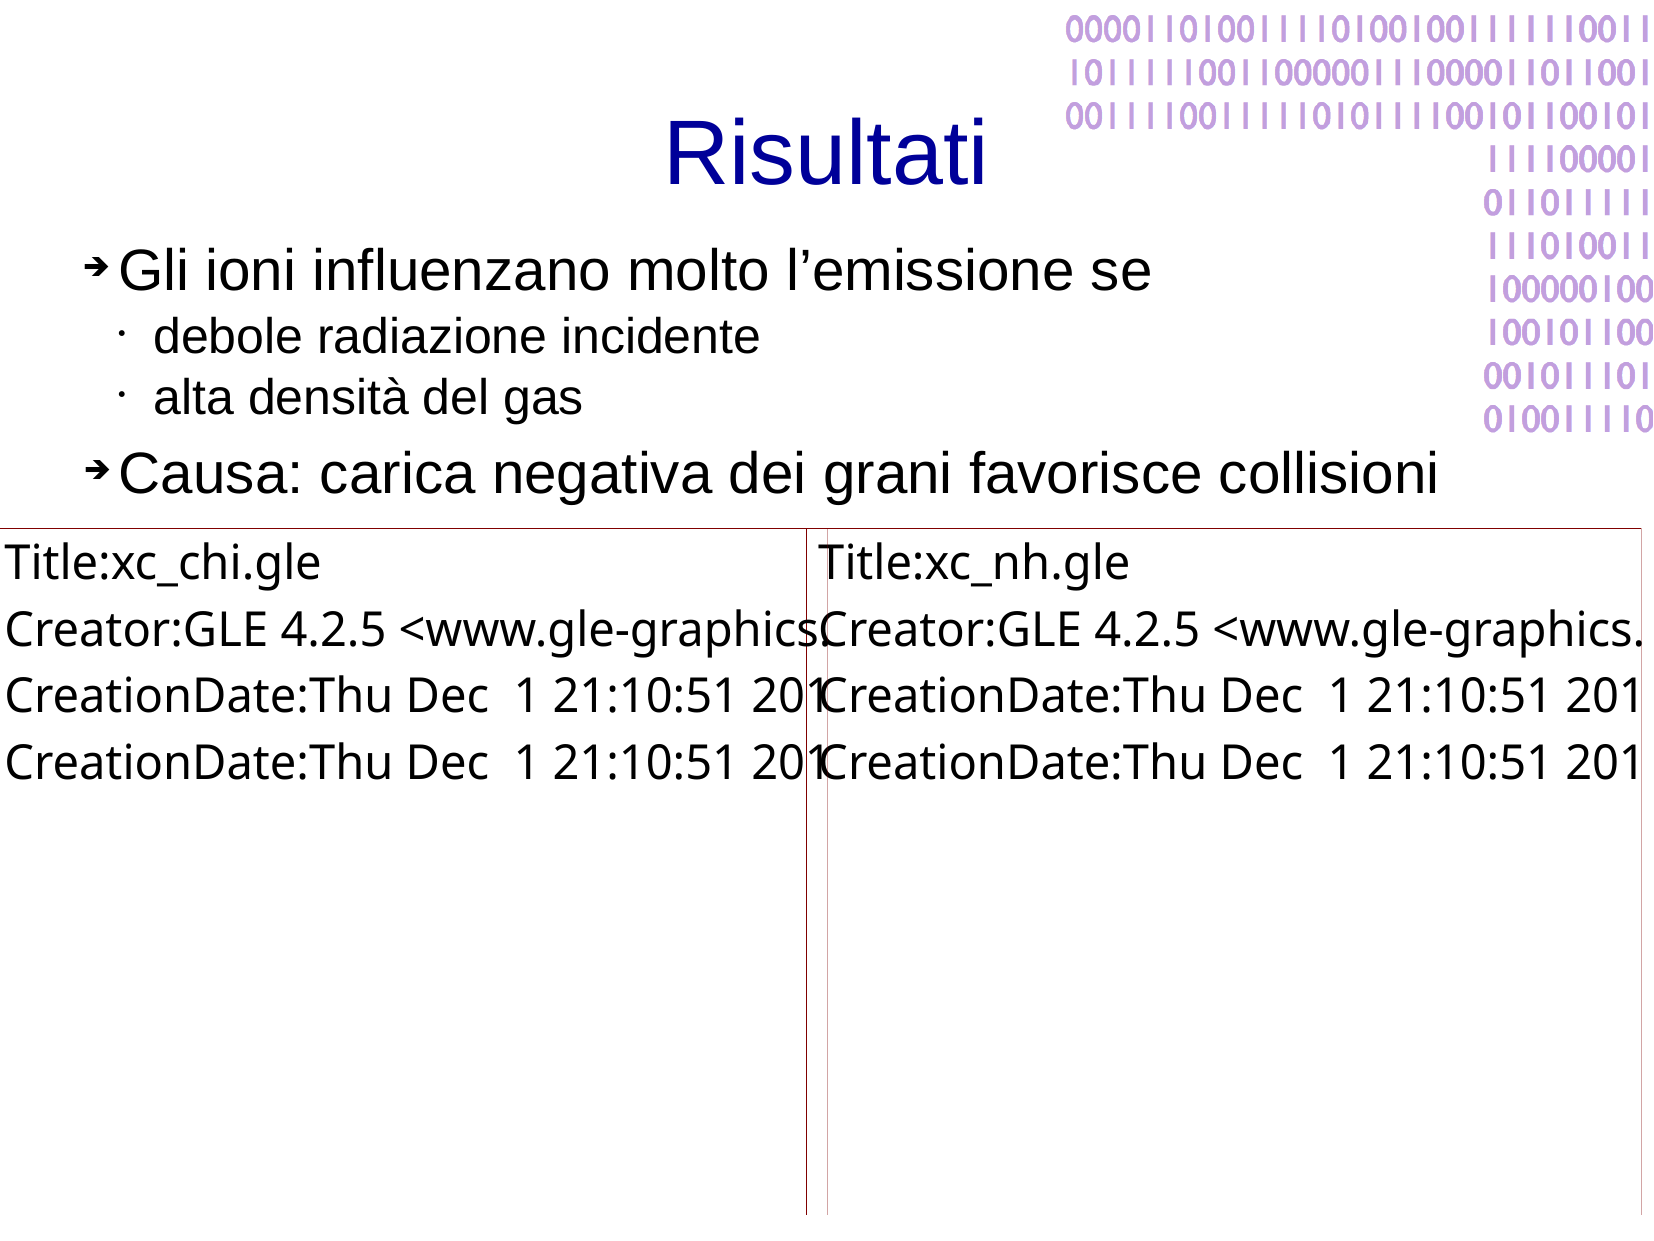

# Risultati
Gli ioni influenzano molto l’emissione se
debole radiazione incidente
alta densità del gas
Causa: carica negativa dei grani favorisce collisioni